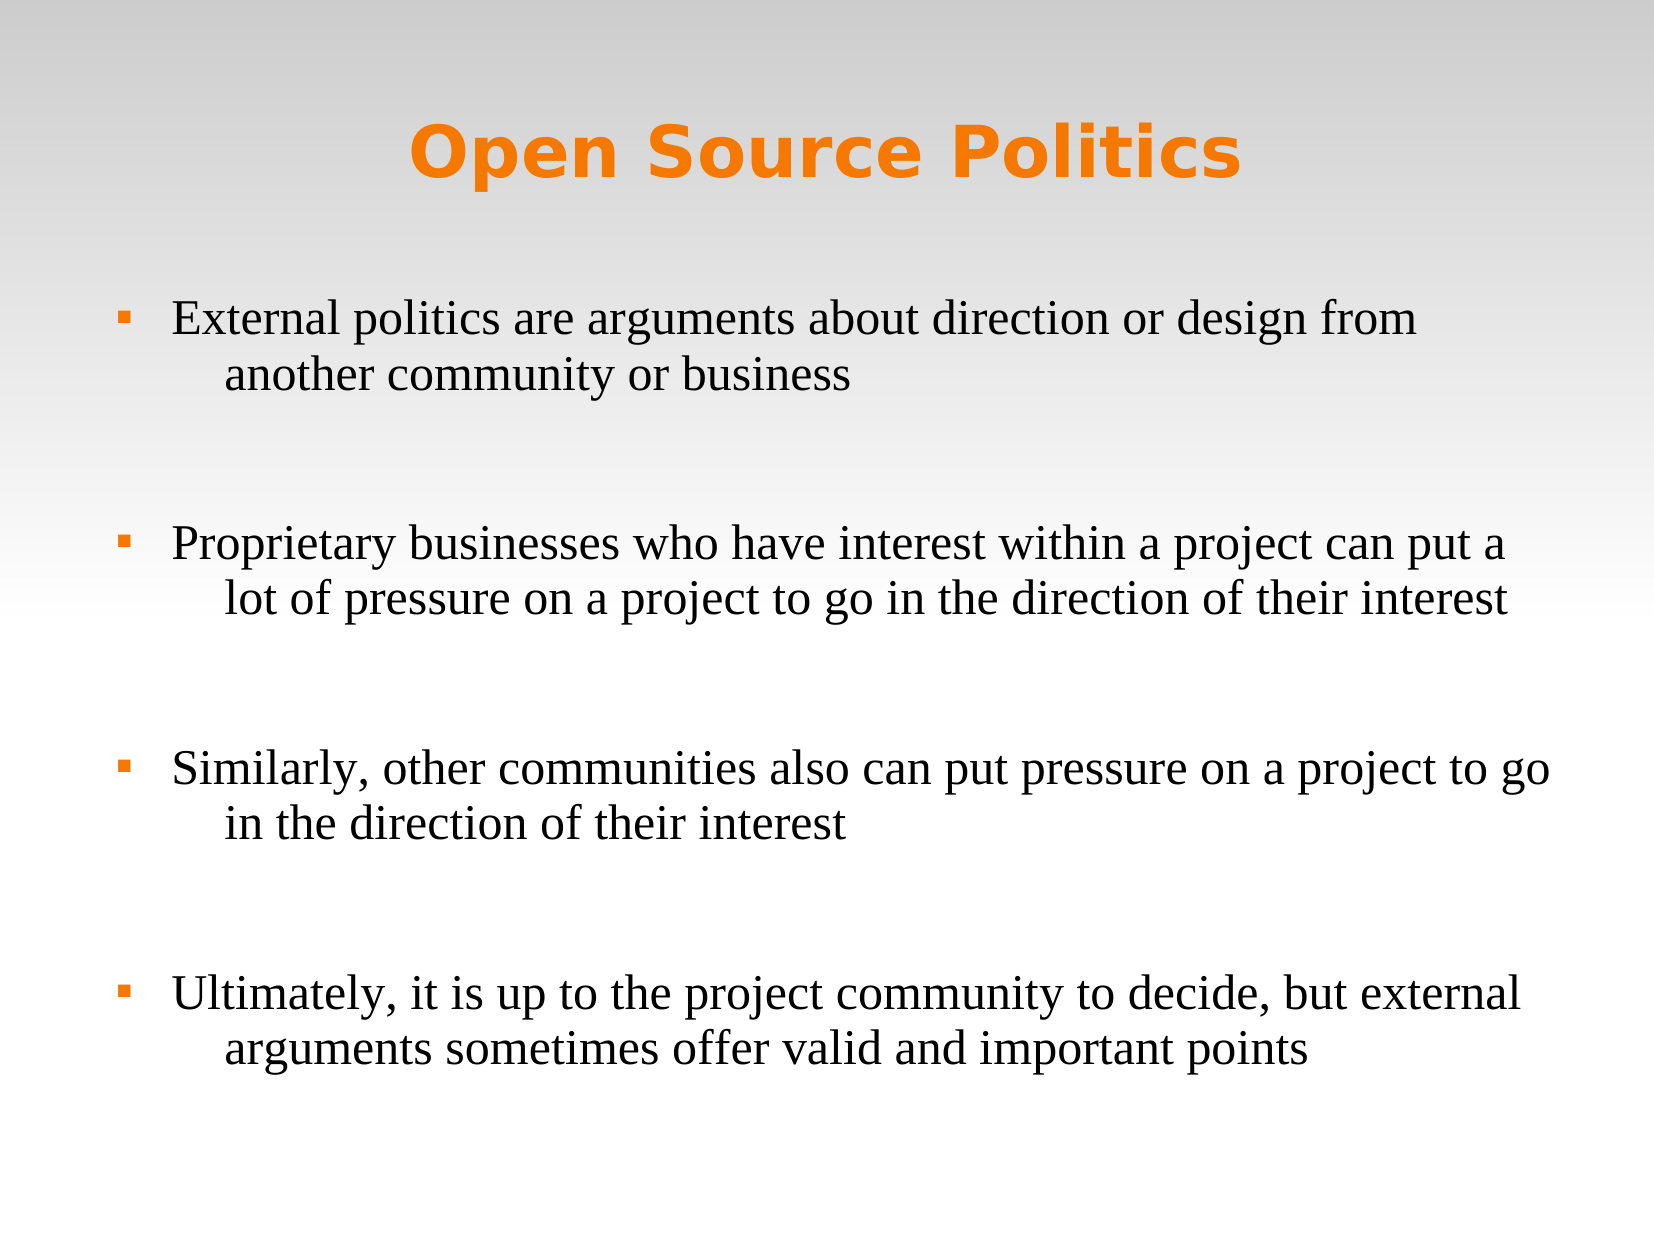

# Open Source Politics
External politics are arguments about direction or design from another community or business
Proprietary businesses who have interest within a project can put a lot of pressure on a project to go in the direction of their interest
Similarly, other communities also can put pressure on a project to go in the direction of their interest
Ultimately, it is up to the project community to decide, but external arguments sometimes offer valid and important points